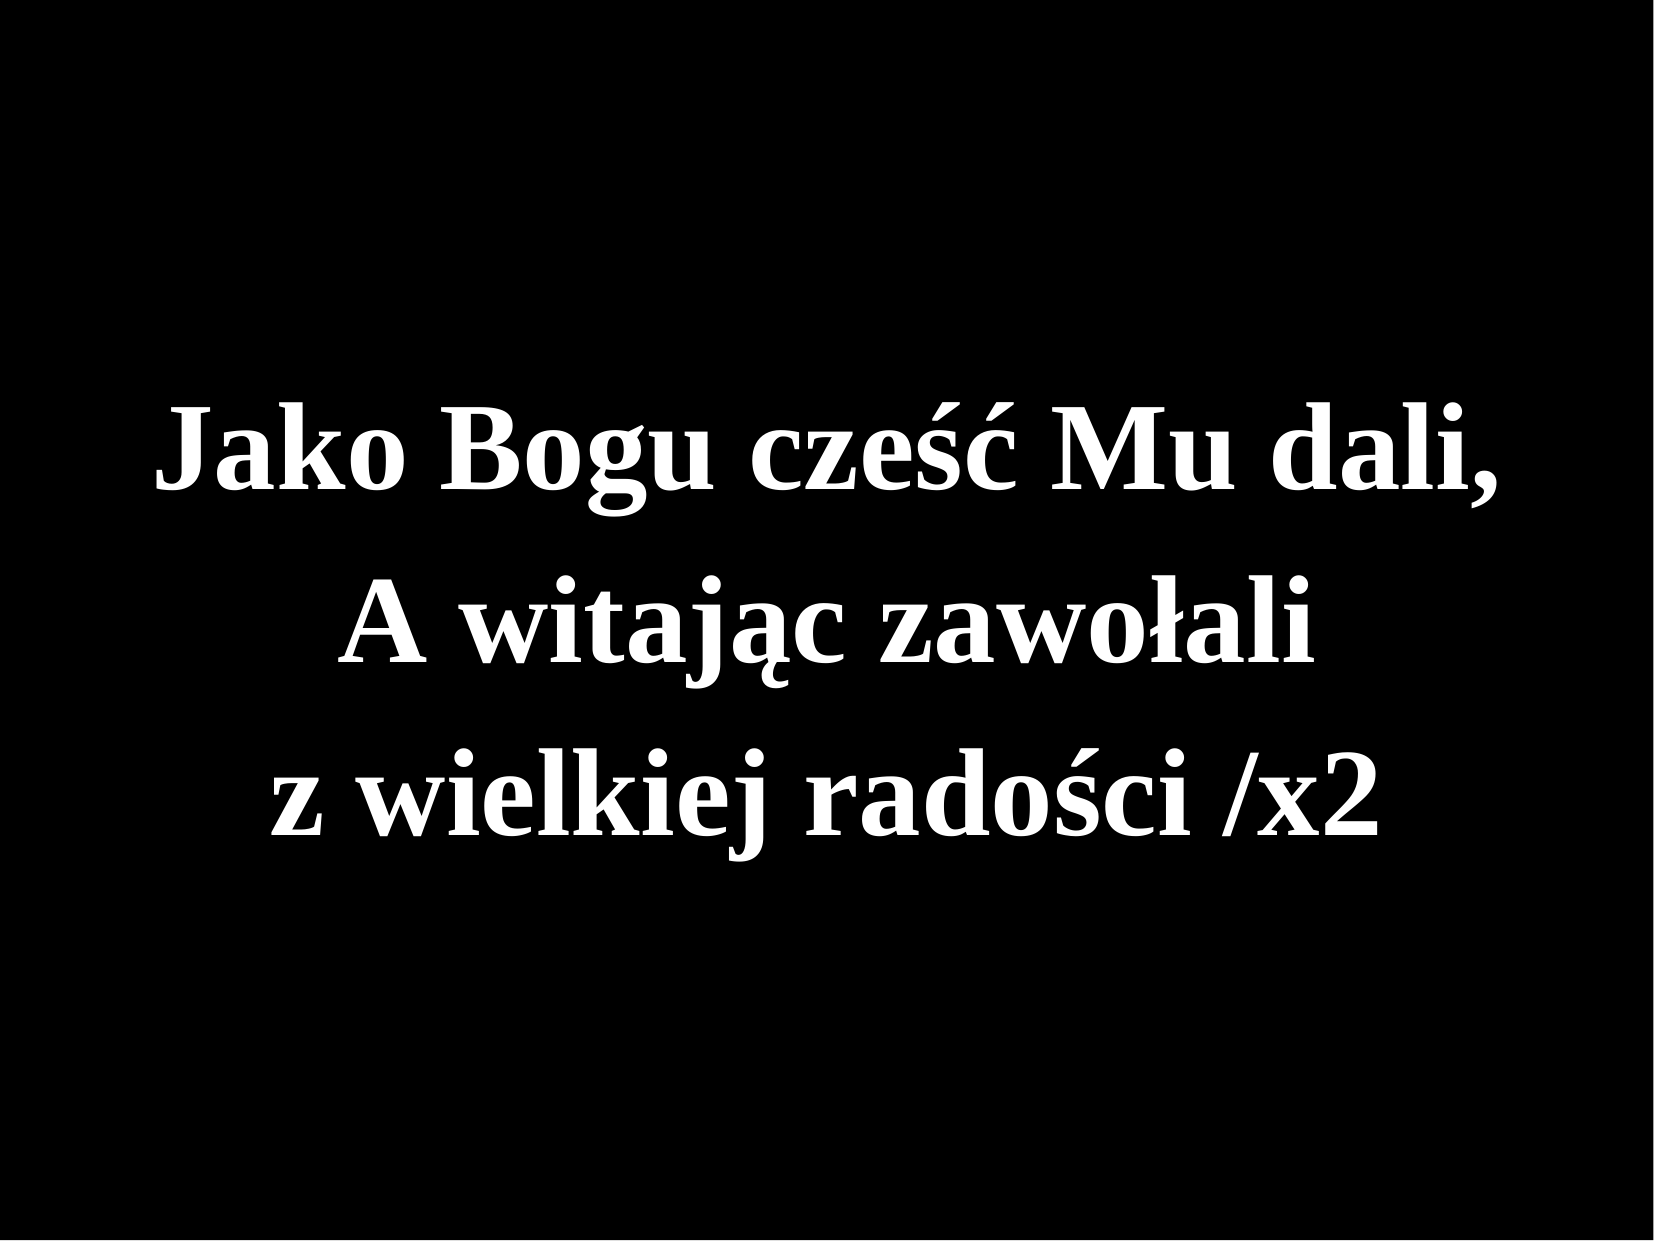

# Jako Bogu cześć Mu dali, ppp A witając zawołali ppp z wielkiej radości /x2